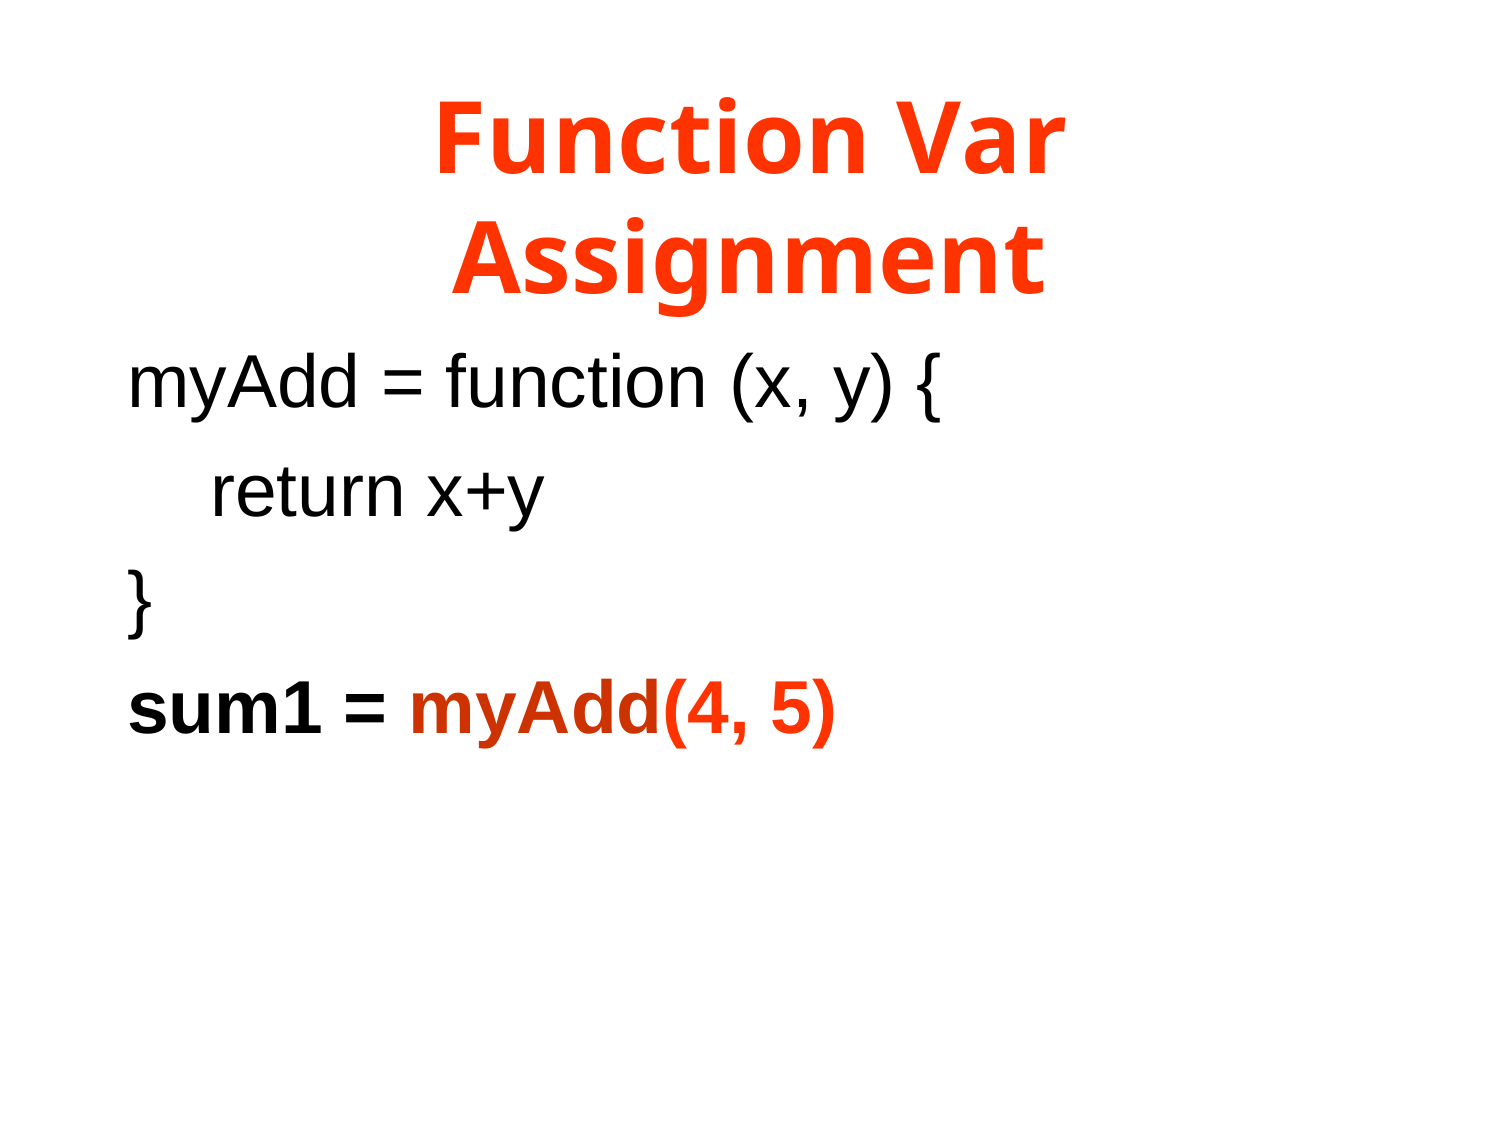

# Function Var Assignment
myAdd = function (x, y) {
 return x+y
}
sum1 = myAdd(4, 5)